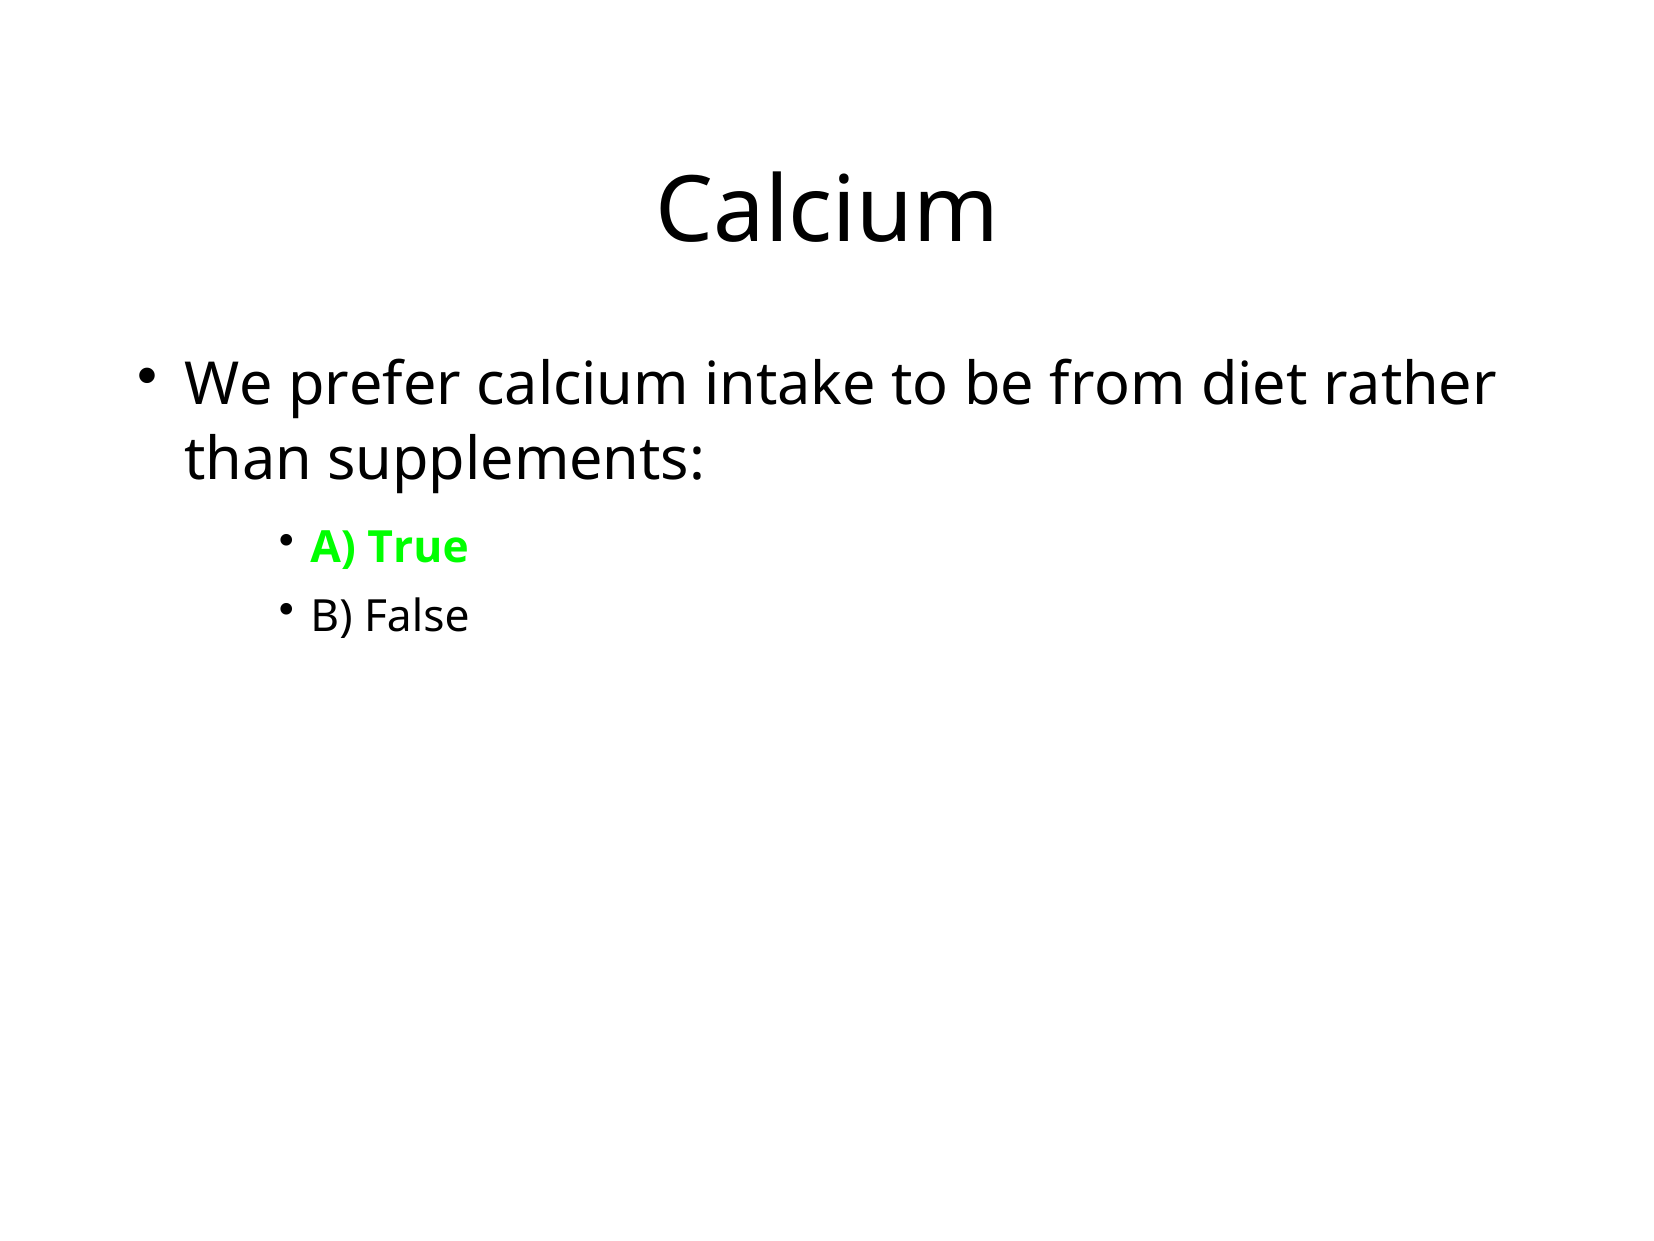

# Calcium
We prefer calcium intake to be from diet rather than supplements:
A) True
B) False